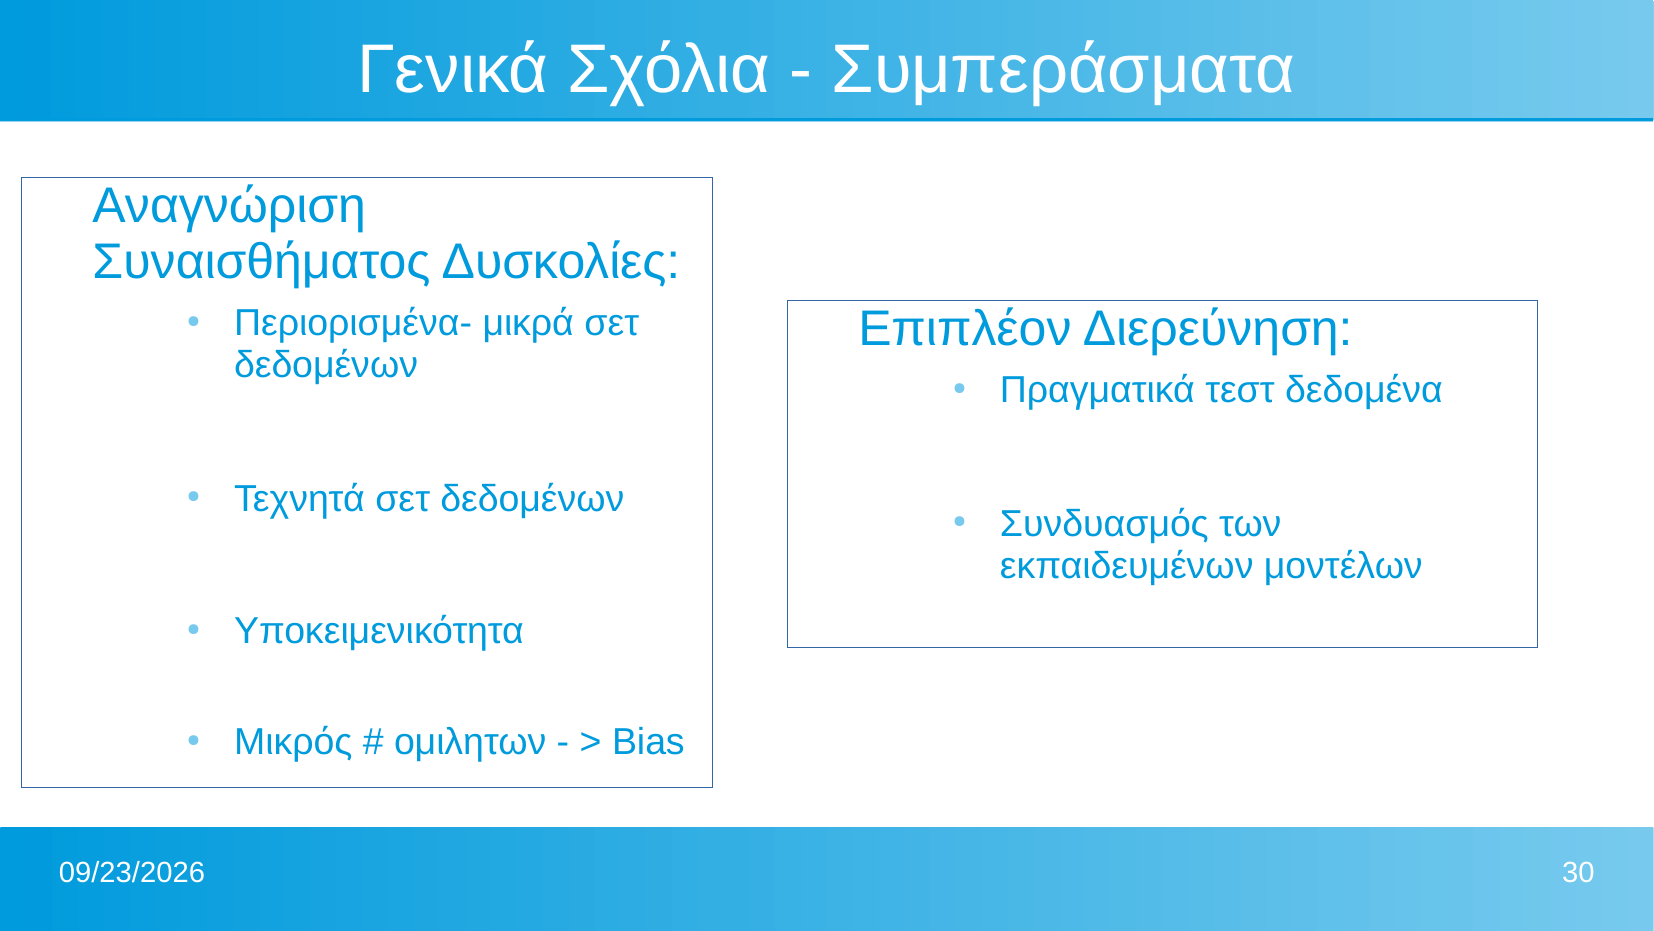

# Γενικά Σχόλια - Συμπεράσματα
Αναγνώριση Συναισθήματος Δυσκολίες:
Περιορισμένα- μικρά σετ δεδομένων
Τεχνητά σετ δεδομένων
Υποκειμενικότητα
Μικρός # ομιλητων - > Bias
Επιπλέον Διερεύνηση:
Πραγματικά τεστ δεδομένα
Συνδυασμός των εκπαιδευμένων μοντέλων
30